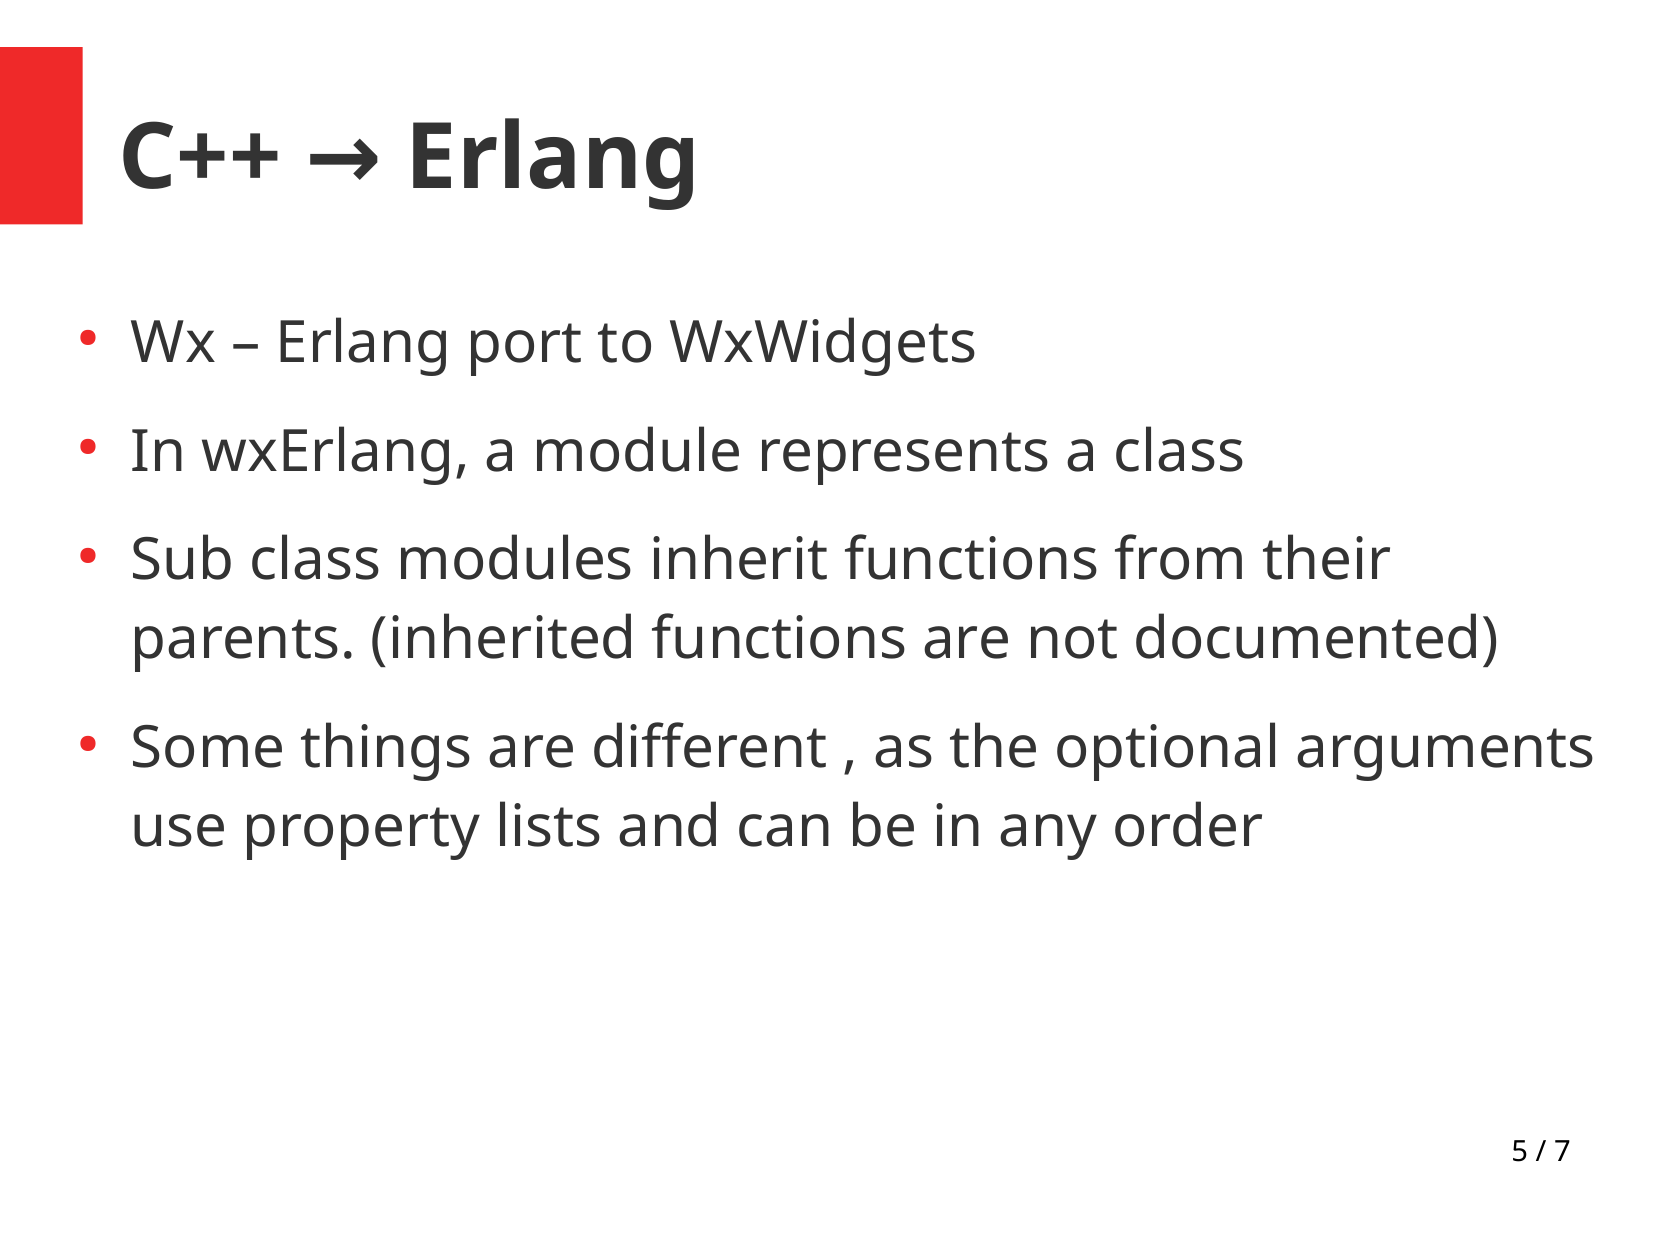

# C++ → Erlang
Wx – Erlang port to WxWidgets
In wxErlang, a module represents a class
Sub class modules inherit functions from their parents. (inherited functions are not documented)
Some things are different , as the optional arguments use property lists and can be in any order
5